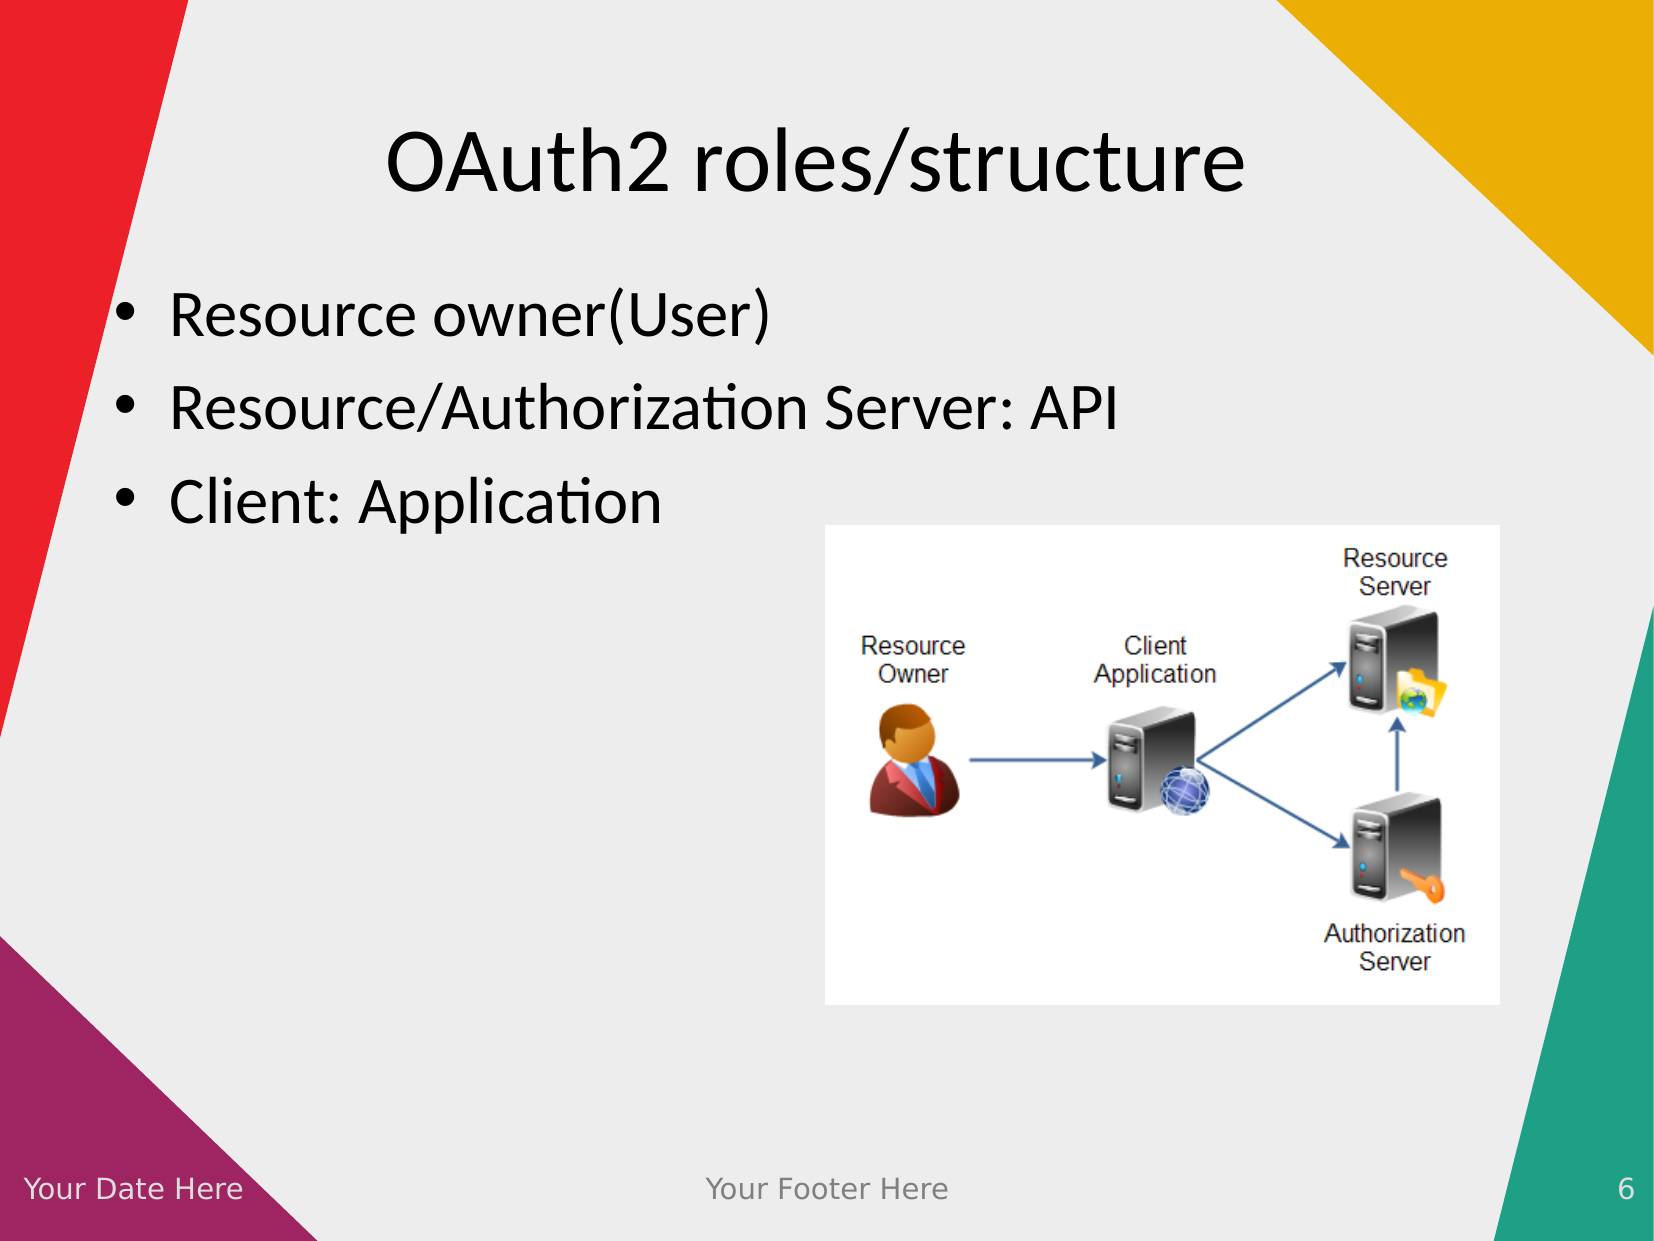

OAuth2 roles/structure
# Resource owner(User)
Resource/Authorization Server: API
Client: Application
Your Date Here
Your Footer Here
6